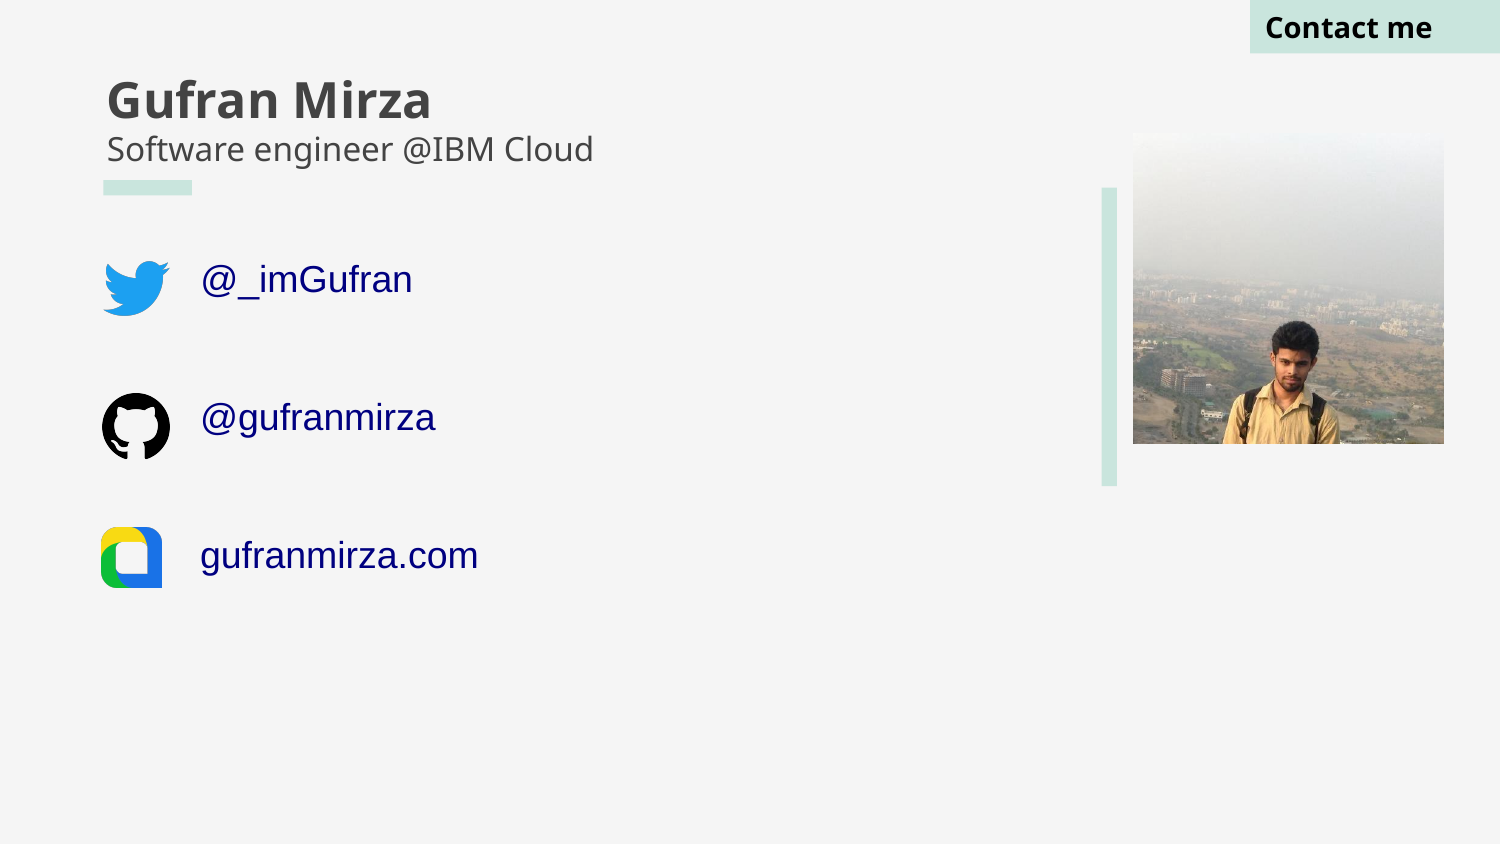

Contact me
Gufran Mirza
Software engineer @IBM Cloud
@_imGufran
@gufranmirza
gufranmirza.com